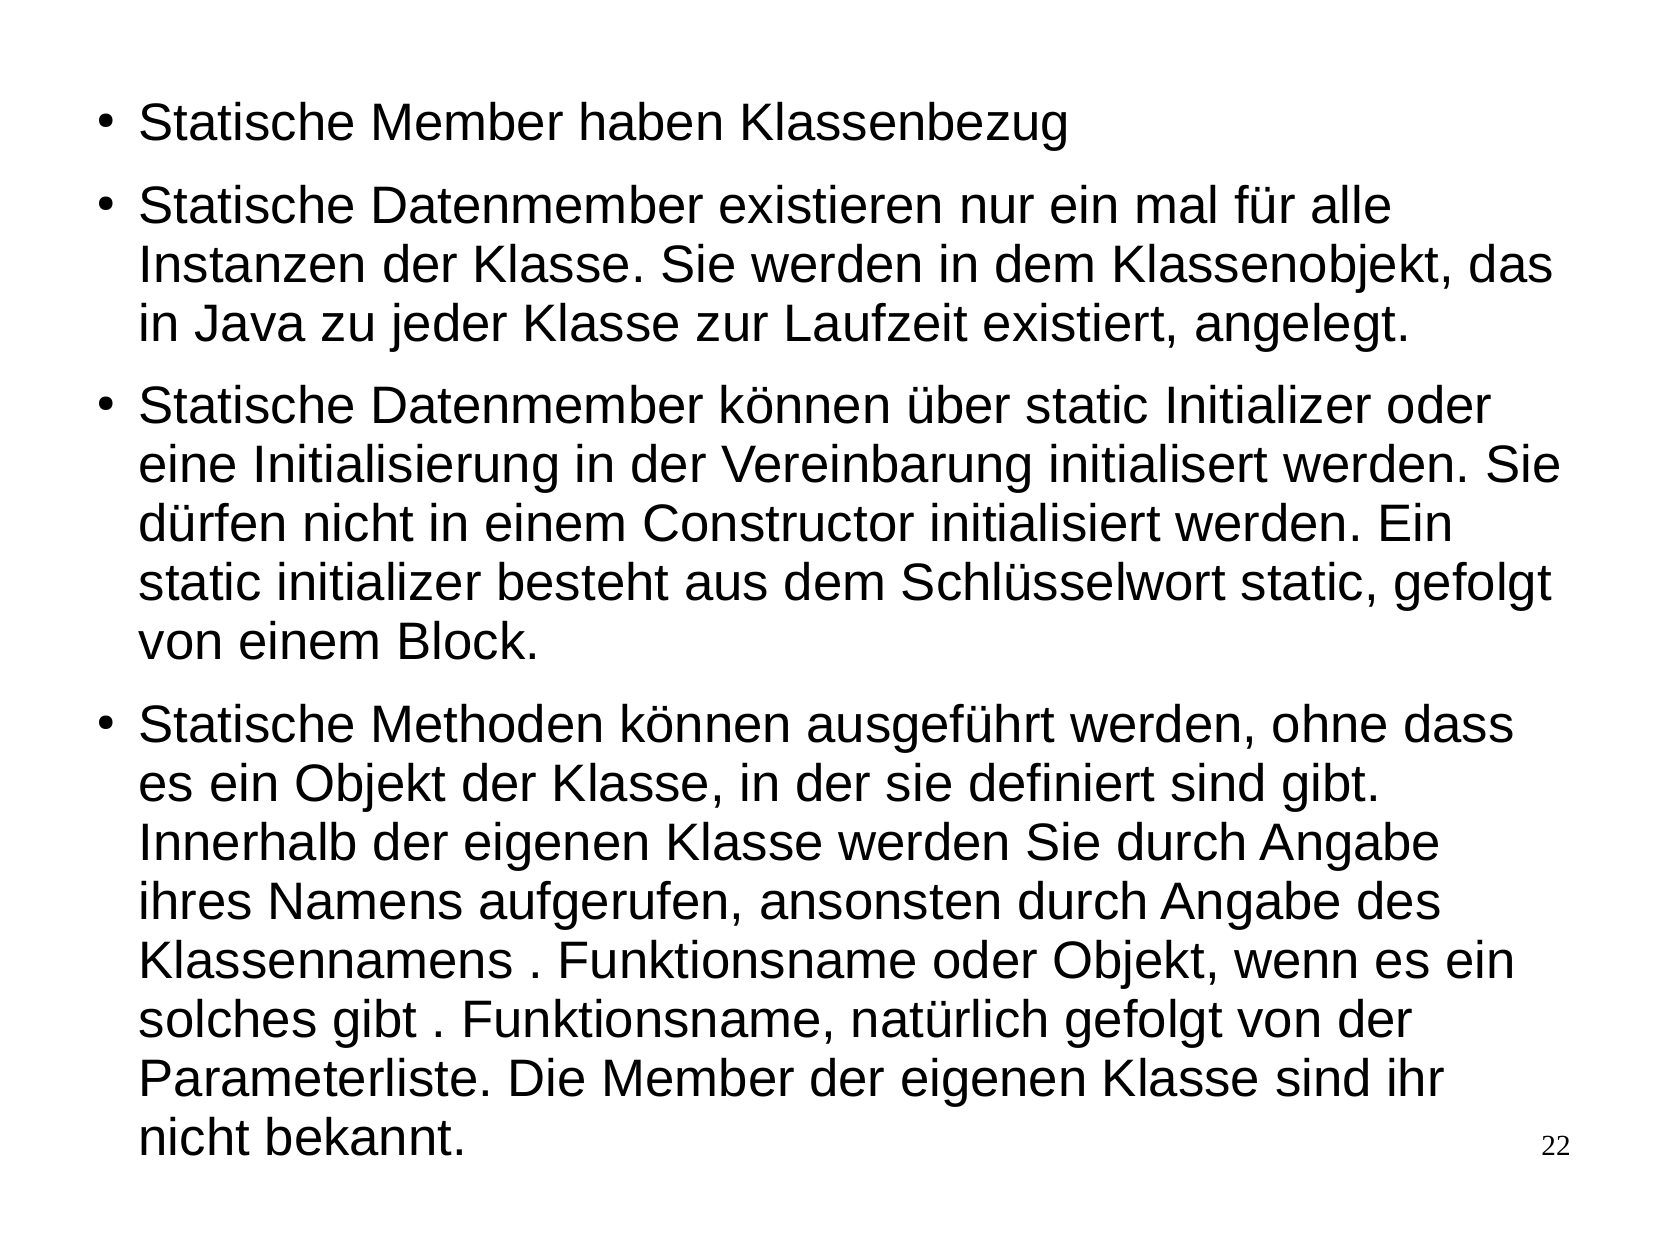

# Statische Member haben Klassenbezug
Statische Datenmember existieren nur ein mal für alle Instanzen der Klasse. Sie werden in dem Klassenobjekt, das in Java zu jeder Klasse zur Laufzeit existiert, angelegt.
Statische Datenmember können über static Initializer oder eine Initialisierung in der Vereinbarung initialisert werden. Sie dürfen nicht in einem Constructor initialisiert werden. Ein static initializer besteht aus dem Schlüsselwort static, gefolgt von einem Block.
Statische Methoden können ausgeführt werden, ohne dass es ein Objekt der Klasse, in der sie definiert sind gibt. Innerhalb der eigenen Klasse werden Sie durch Angabe ihres Namens aufgerufen, ansonsten durch Angabe des Klassennamens . Funktionsname oder Objekt, wenn es ein solches gibt . Funktionsname, natürlich gefolgt von der Parameterliste. Die Member der eigenen Klasse sind ihr nicht bekannt.
22